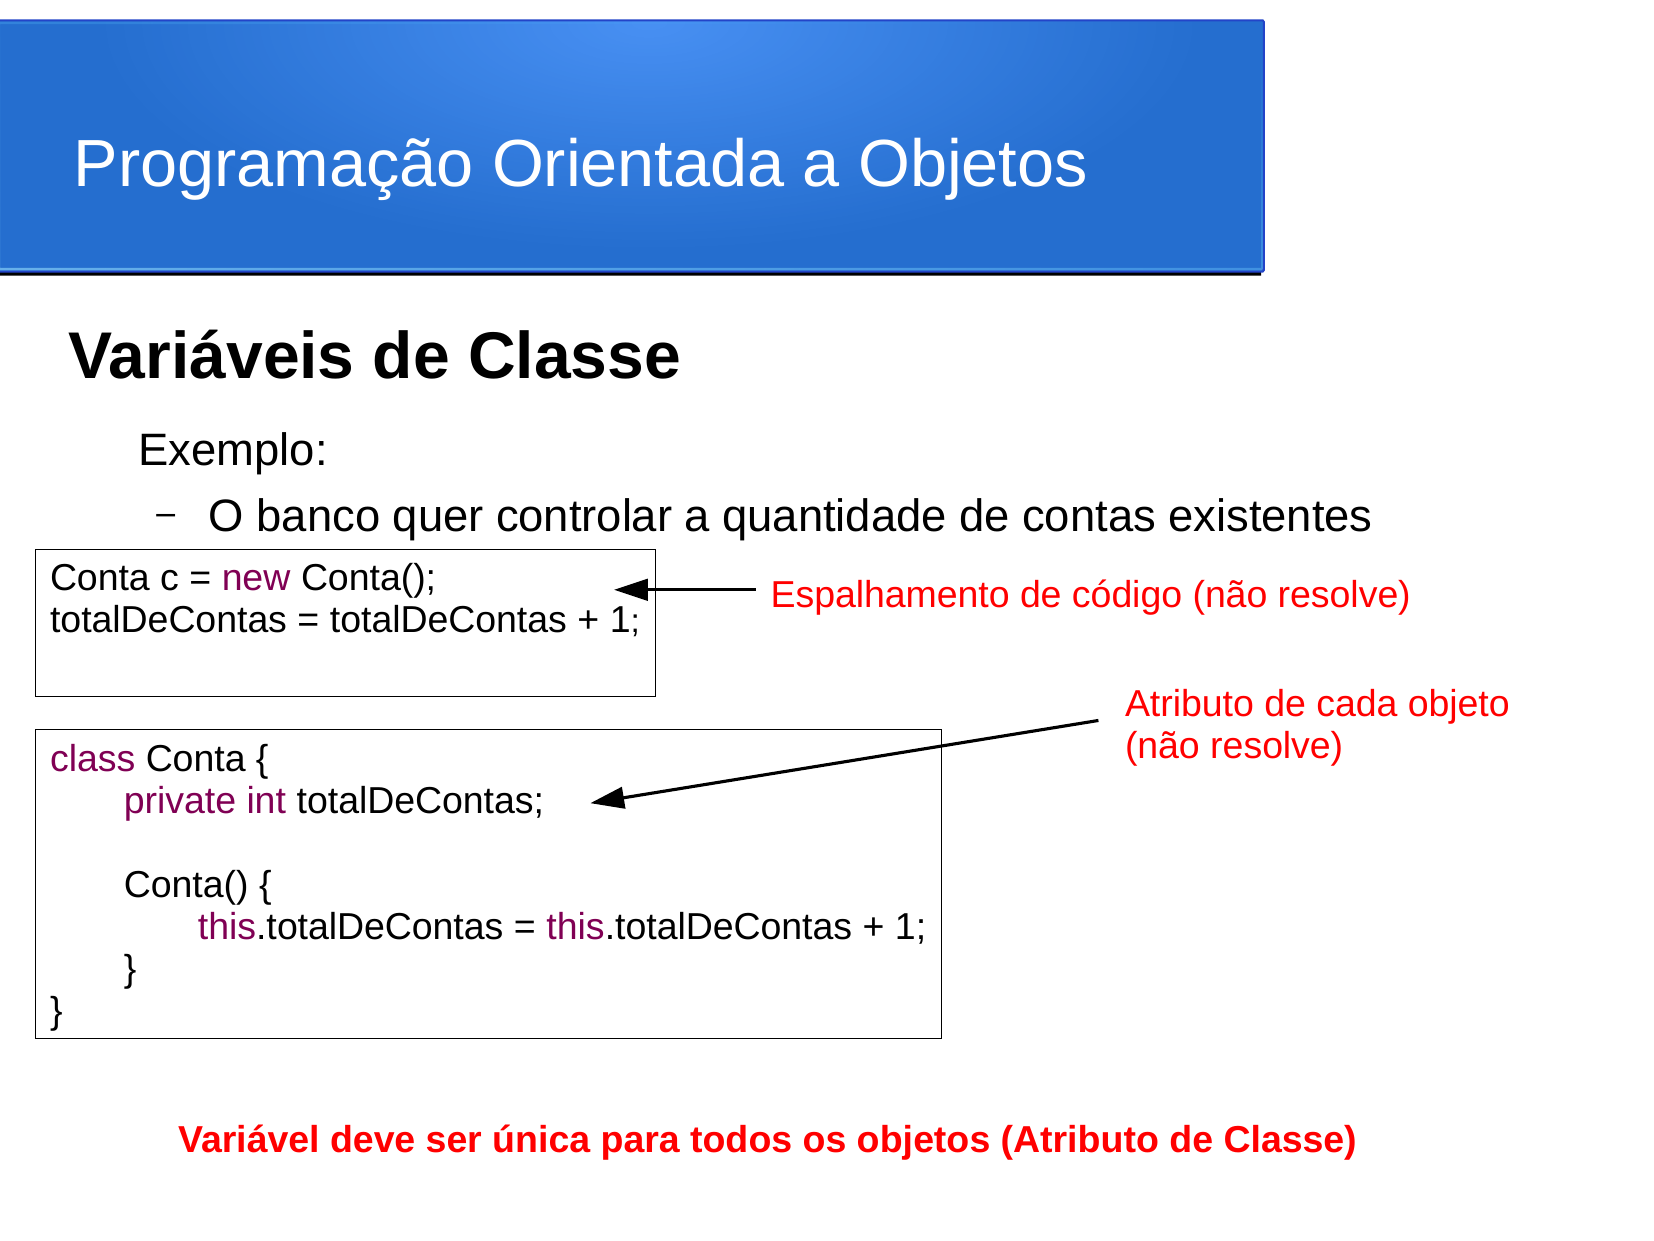

Programação Orientada a Objetos
# Variáveis de Classe
Exemplo:
O banco quer controlar a quantidade de contas existentes
Conta c = new Conta();
totalDeContas = totalDeContas + 1;
Espalhamento de código (não resolve)
Atributo de cada objeto
(não resolve)
class Conta {
	private int totalDeContas;
	Conta() {
		this.totalDeContas = this.totalDeContas + 1;
	}
}
Variável deve ser única para todos os objetos (Atributo de Classe)